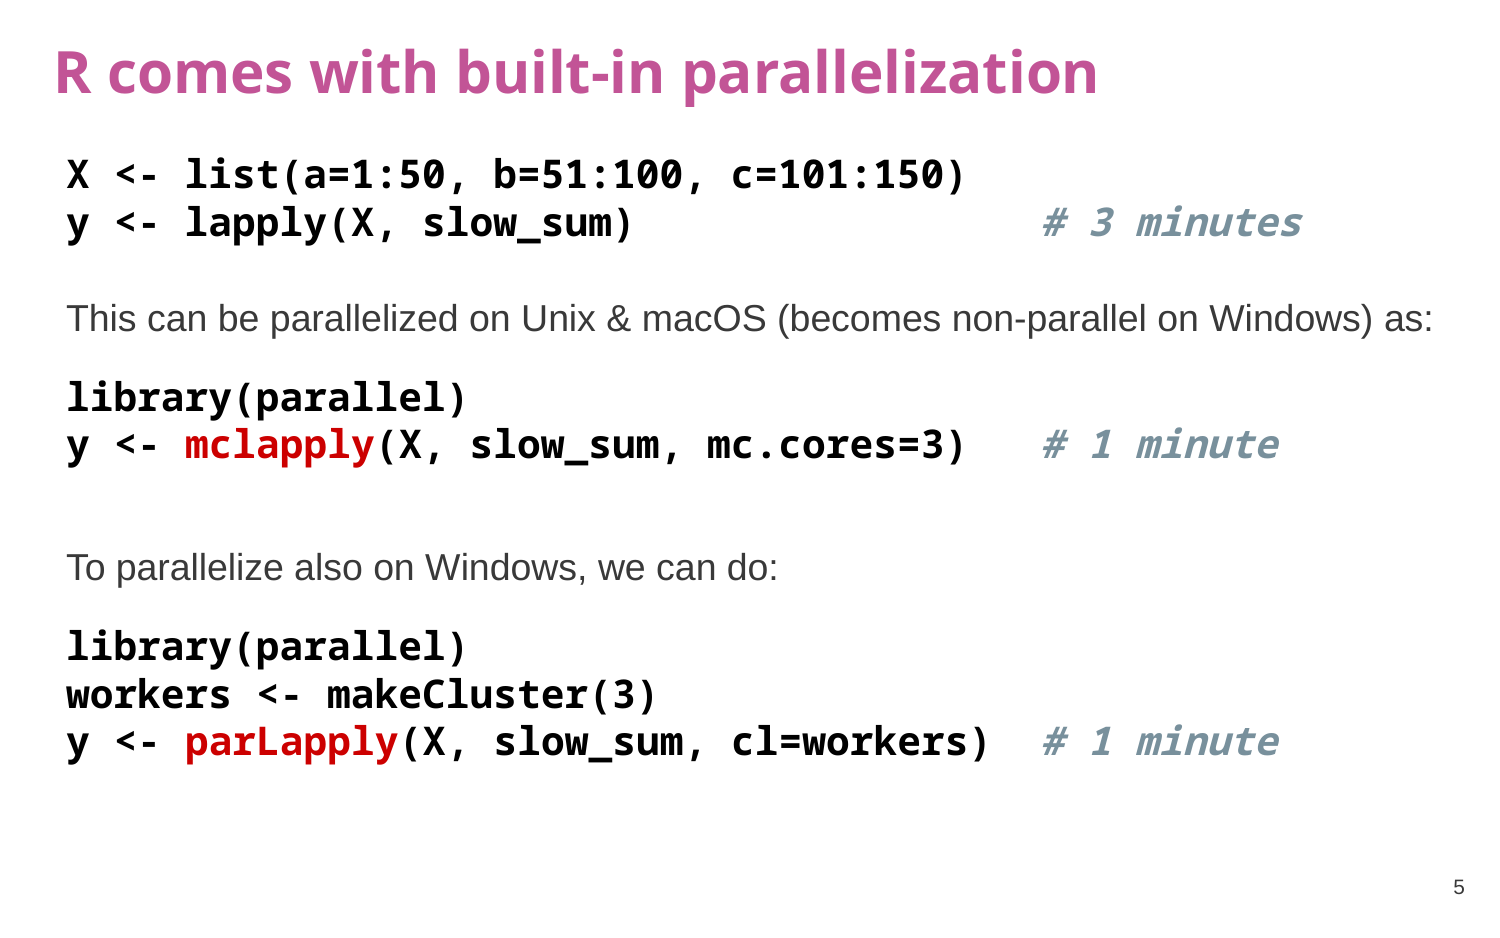

# R comes with built-in parallelization
X <- list(a=1:50, b=51:100, c=101:150)
y <- lapply(X, slow_sum) # 3 minutes
This can be parallelized on Unix & macOS (becomes non-parallel on Windows) as:
library(parallel)
y <- mclapply(X, slow_sum, mc.cores=3) # 1 minute
To parallelize also on Windows, we can do:
library(parallel)
workers <- makeCluster(3)
y <- parLapply(X, slow_sum, cl=workers) # 1 minute